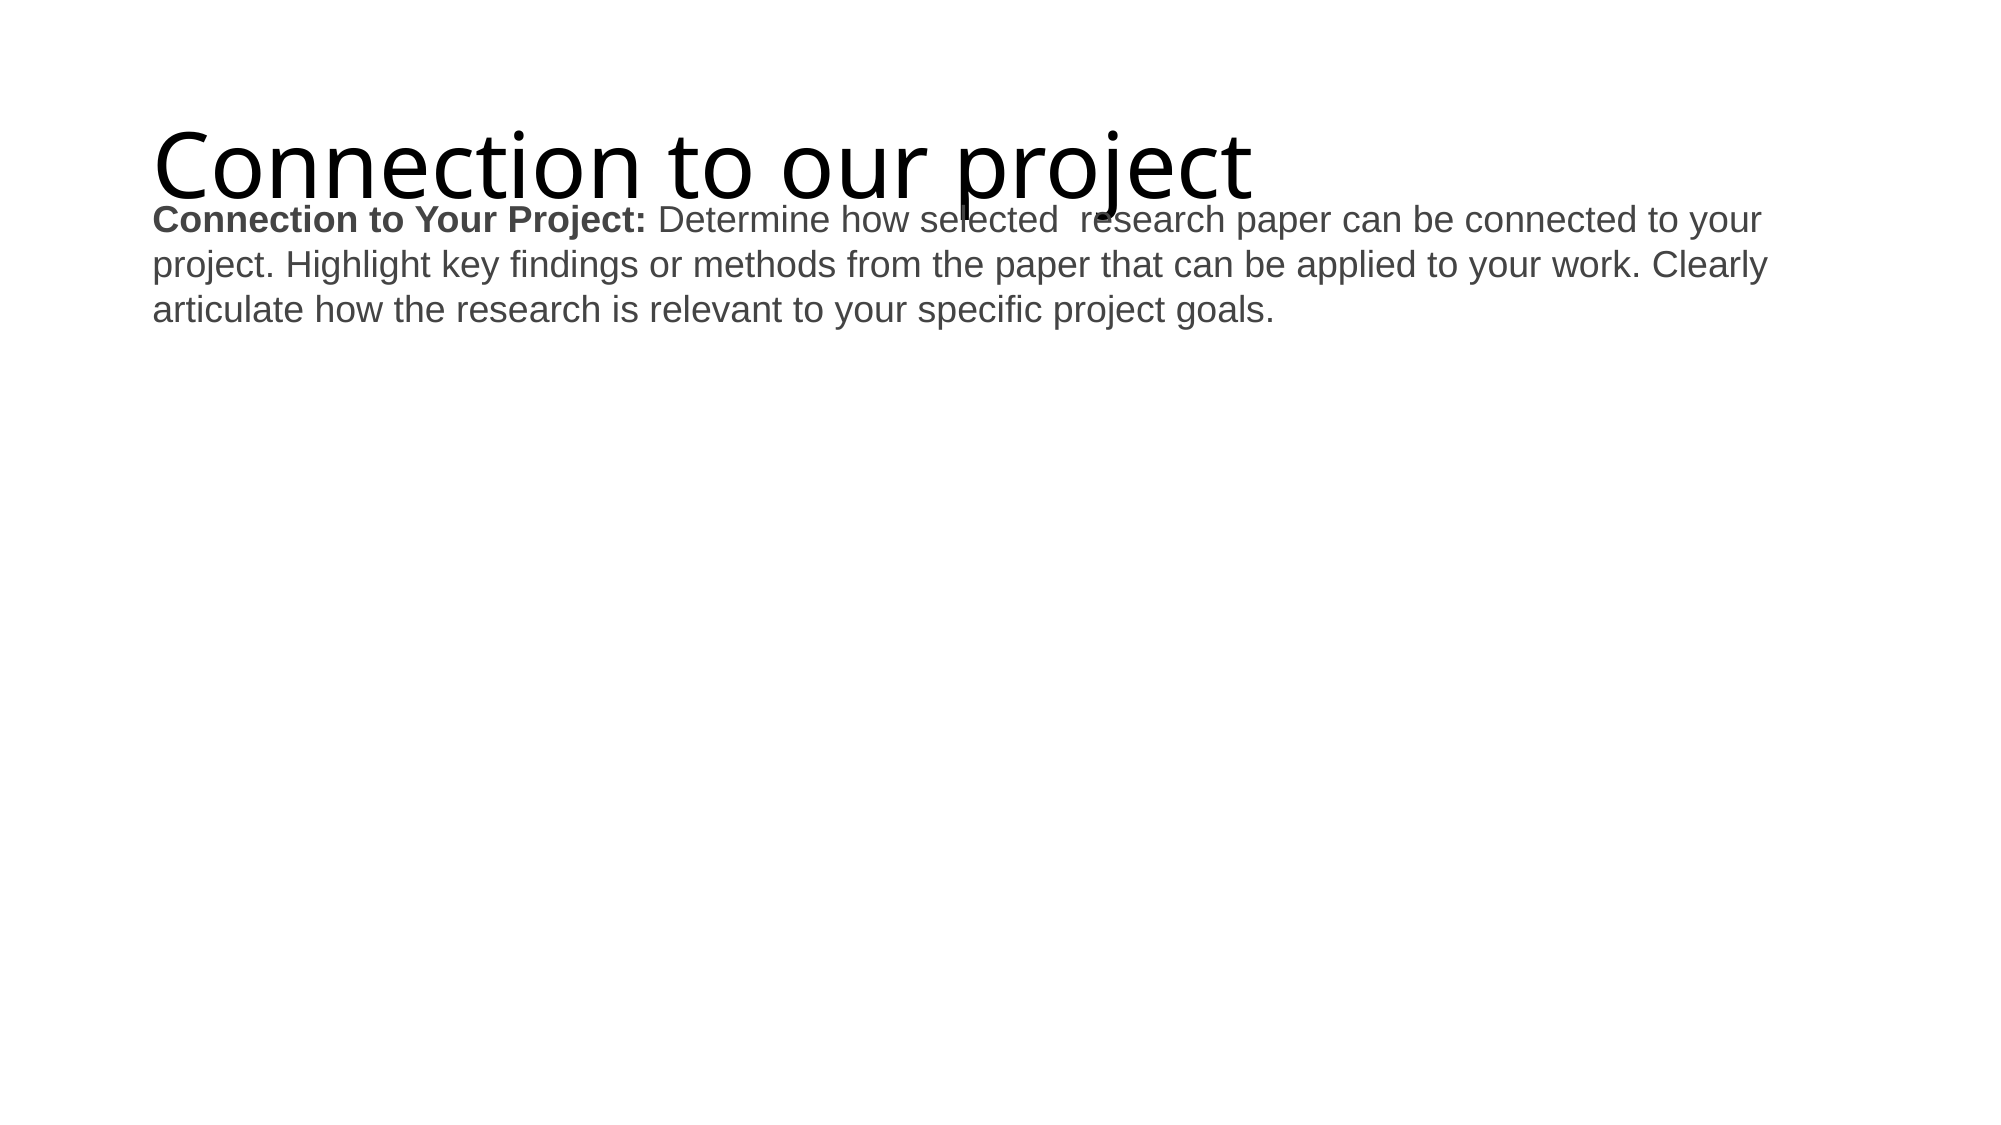

# Connection to our project
Connection to Your Project: Determine how selected  research paper can be connected to your project. Highlight key findings or methods from the paper that can be applied to your work. Clearly articulate how the research is relevant to your specific project goals.